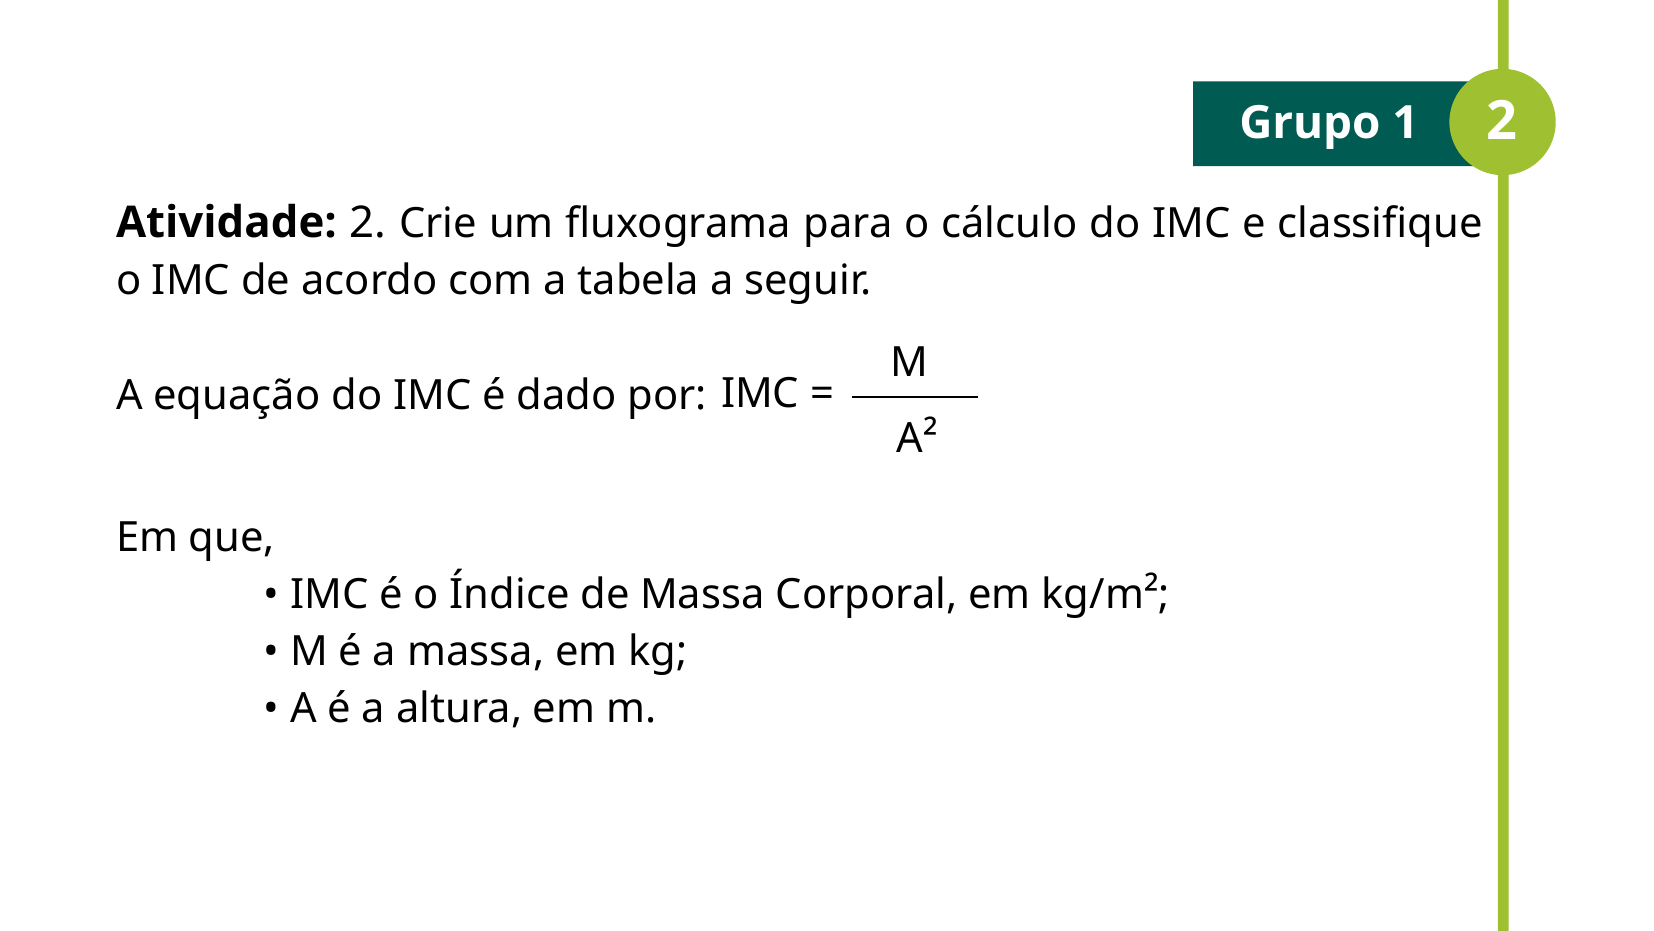

2
Grupo 1
Atividade: 2. Crie um fluxograma para o cálculo do IMC e classifique o IMC de acordo com a tabela a seguir.
A equação do IMC é dado por:
M
IMC =
A²
Em que,
		• IMC é o Índice de Massa Corporal, em kg/m²;
		• M é a massa, em kg;
		• A é a altura, em m.